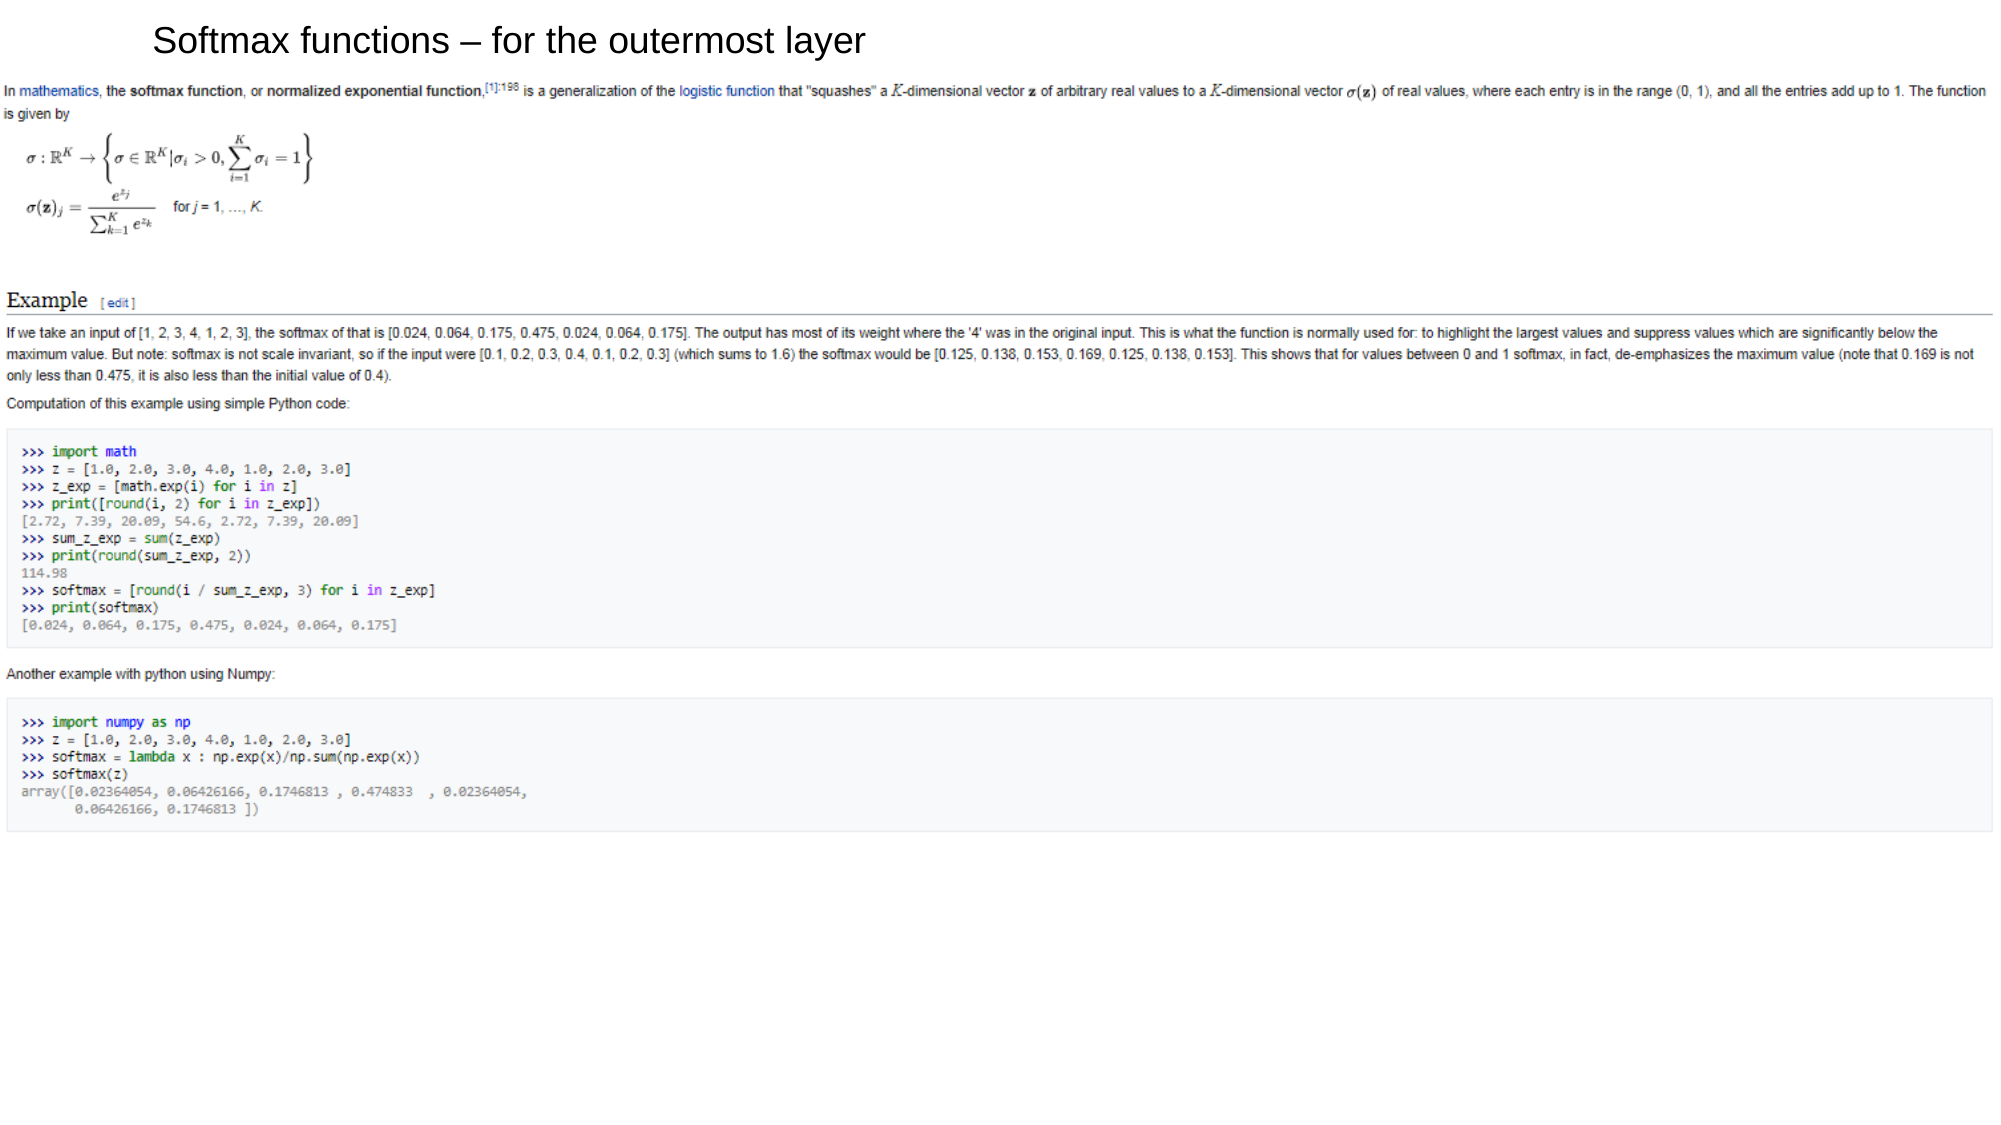

# Softmax functions – for the outermost layer